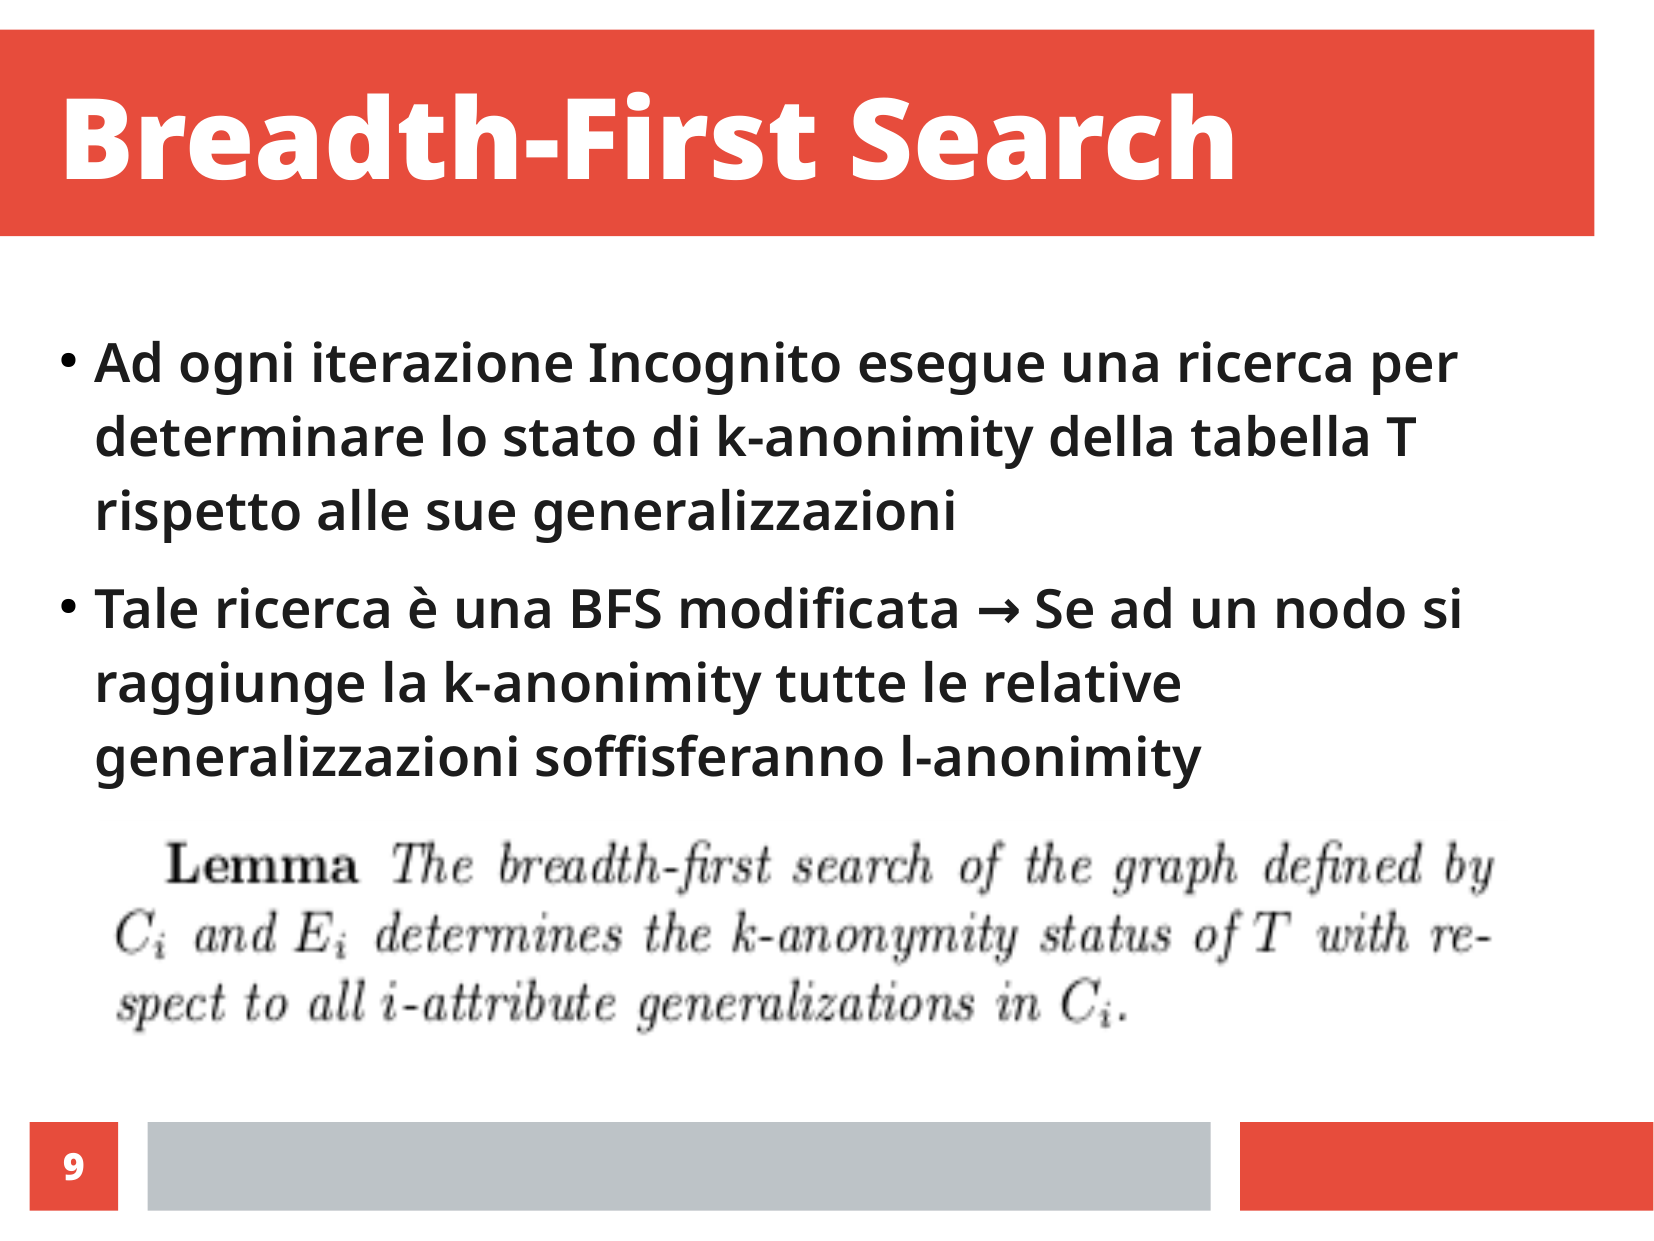

# Breadth-First Search
Ad ogni iterazione Incognito esegue una ricerca per determinare lo stato di k-anonimity della tabella T rispetto alle sue generalizzazioni
Tale ricerca è una BFS modificata → Se ad un nodo si raggiunge la k-anonimity tutte le relative generalizzazioni soffisferanno l-anonimity
9